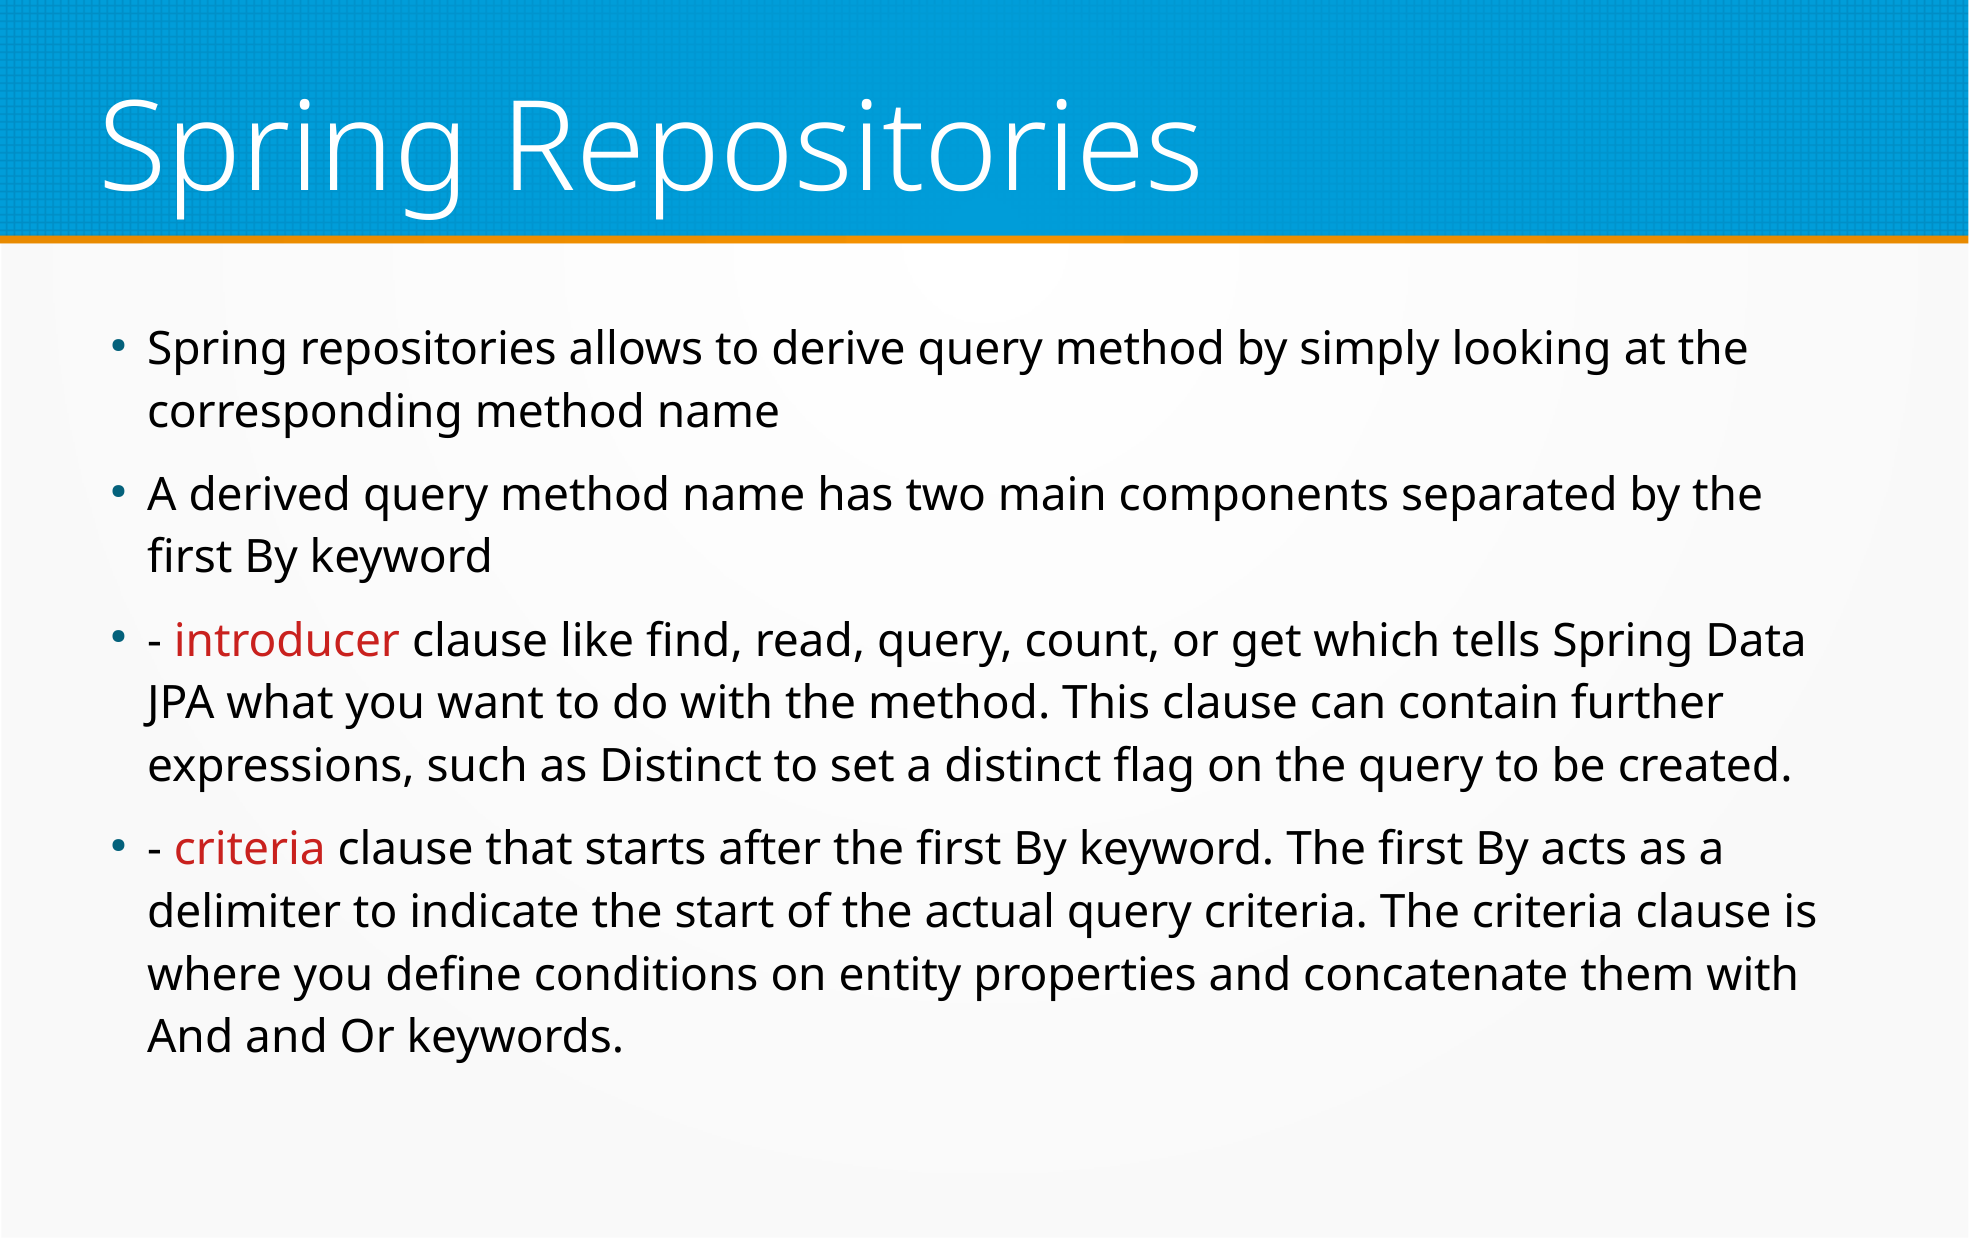

# Spring Repositories
Spring repositories allows to derive query method by simply looking at the corresponding method name
A derived query method name has two main components separated by the first By keyword
- introducer clause like find, read, query, count, or get which tells Spring Data JPA what you want to do with the method. This clause can contain further expressions, such as Distinct to set a distinct flag on the query to be created.
- criteria clause that starts after the first By keyword. The first By acts as a delimiter to indicate the start of the actual query criteria. The criteria clause is where you define conditions on entity properties and concatenate them with And and Or keywords.